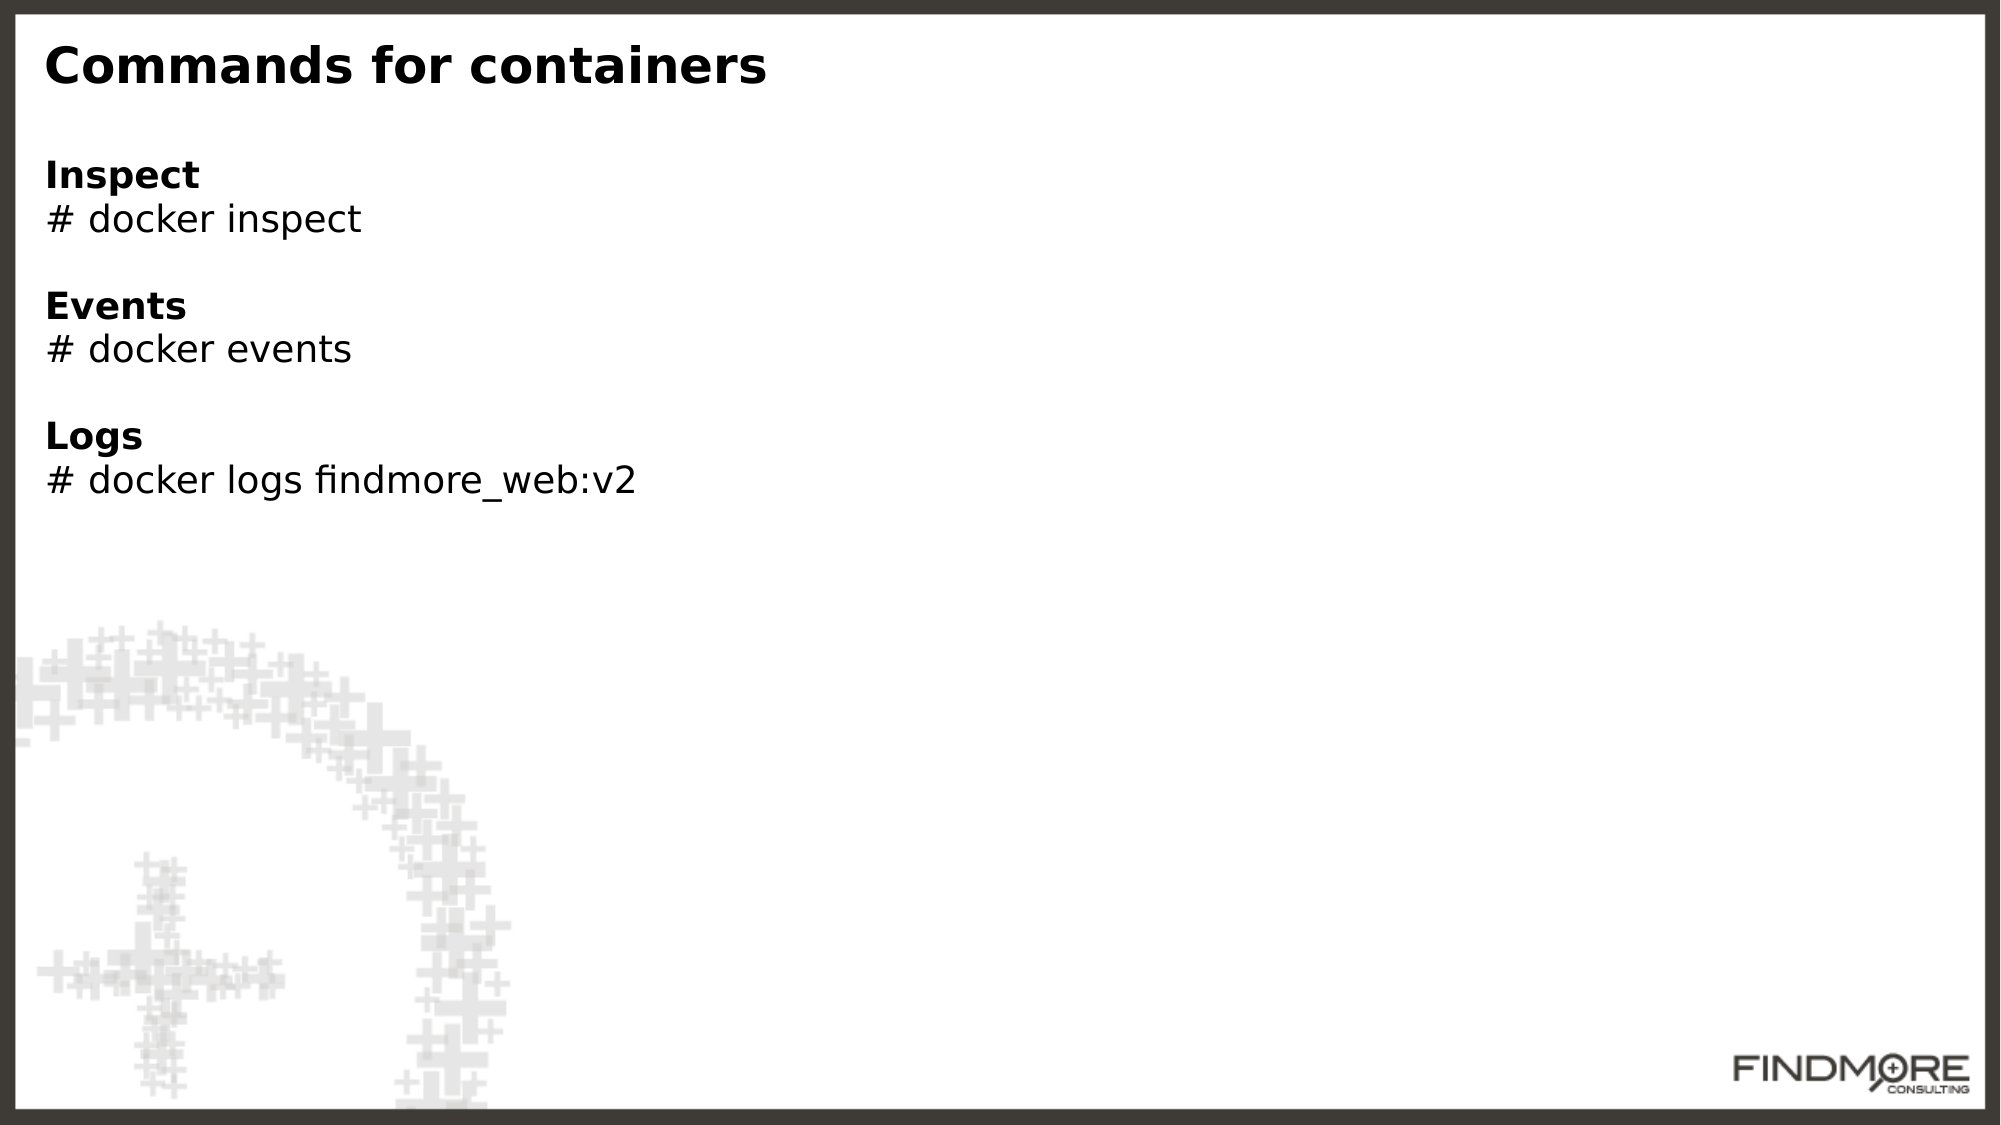

Commands for containers
Inspect
# docker inspect
Events
# docker events
Logs
# docker logs findmore_web:v2